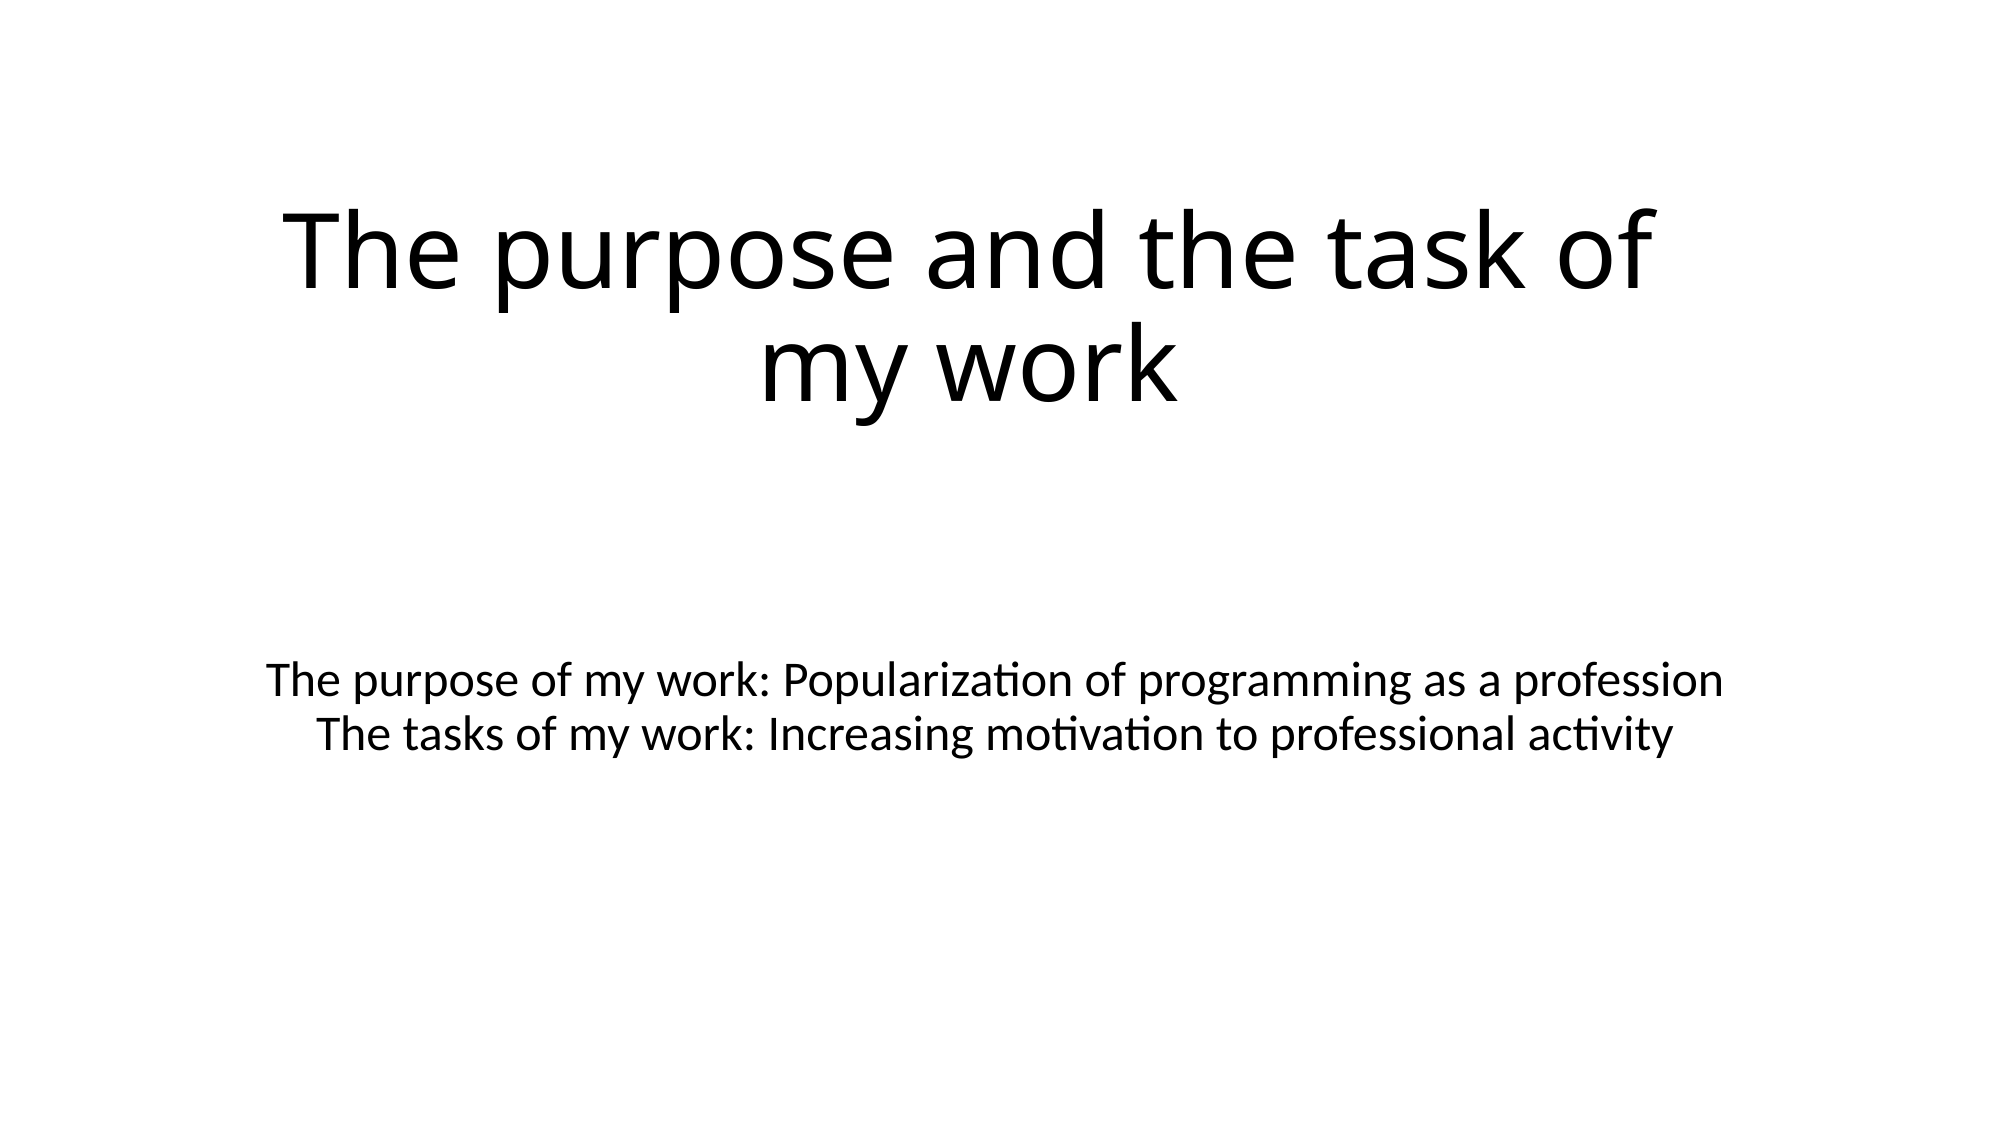

# The purpose and the task of my work
The purpose of my work: Popularization of programming as a profession The tasks of my work: Increasing motivation to professional activity